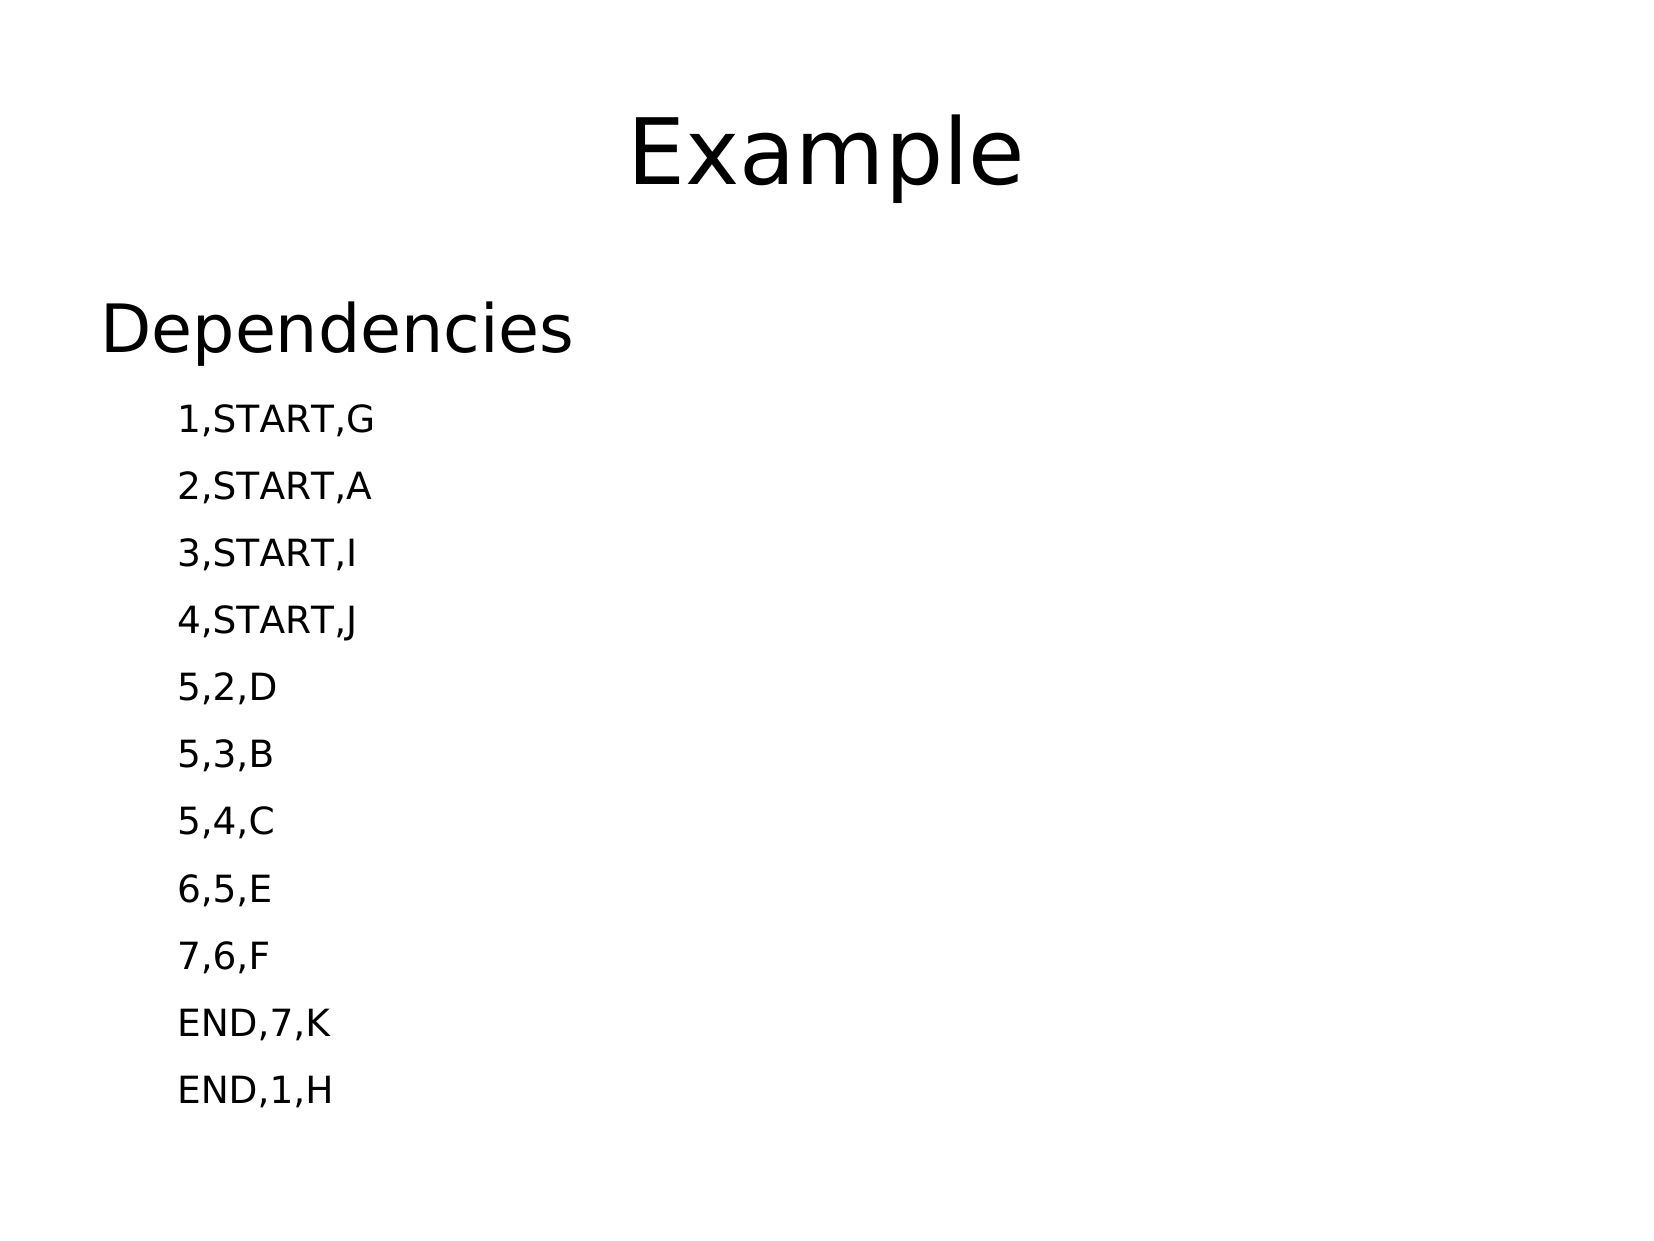

# Example
Dependencies
1,START,G
2,START,A
3,START,I
4,START,J
5,2,D
5,3,B
5,4,C
6,5,E
7,6,F
END,7,K
END,1,H